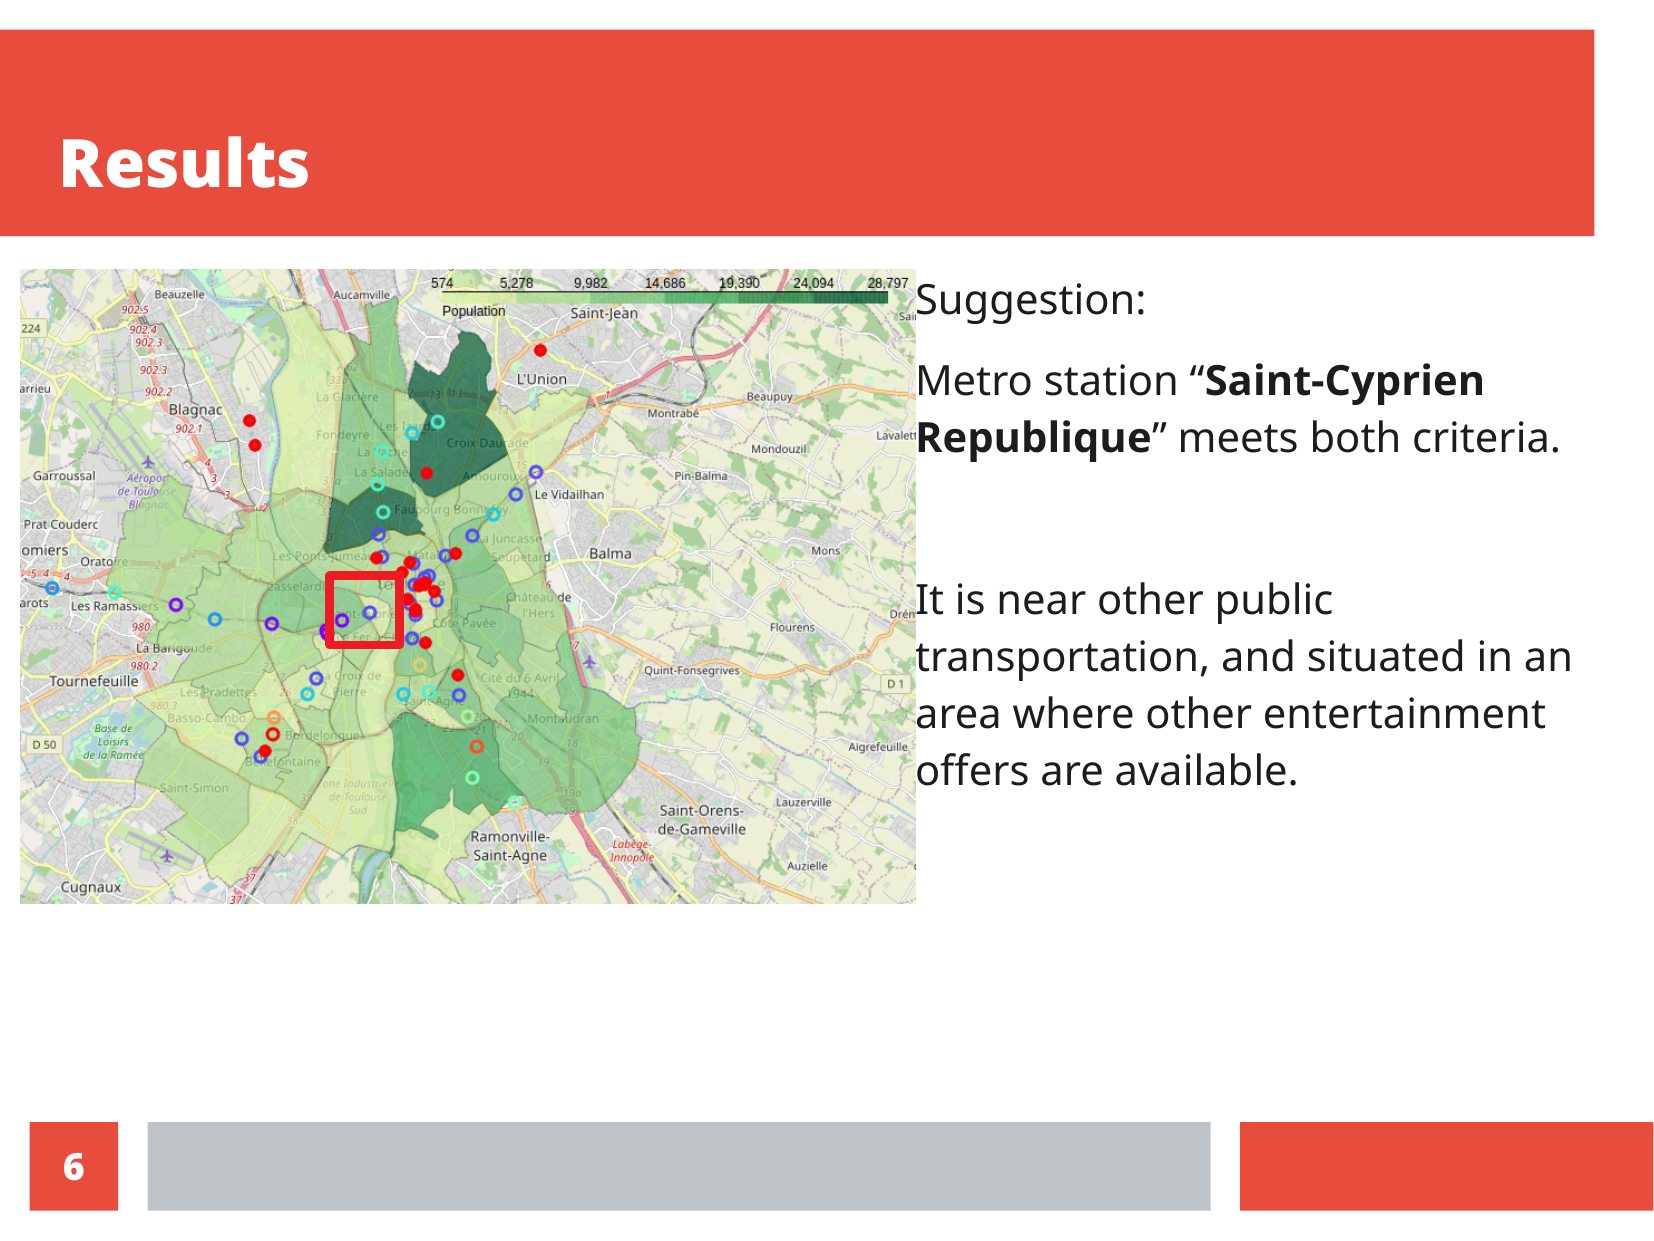

# Results
Suggestion:
Metro station “Saint-Cyprien Republique” meets both criteria.
It is near other public transportation, and situated in an area where other entertainment offers are available.
Clustering an unsupervised clustering method: K-Means
6